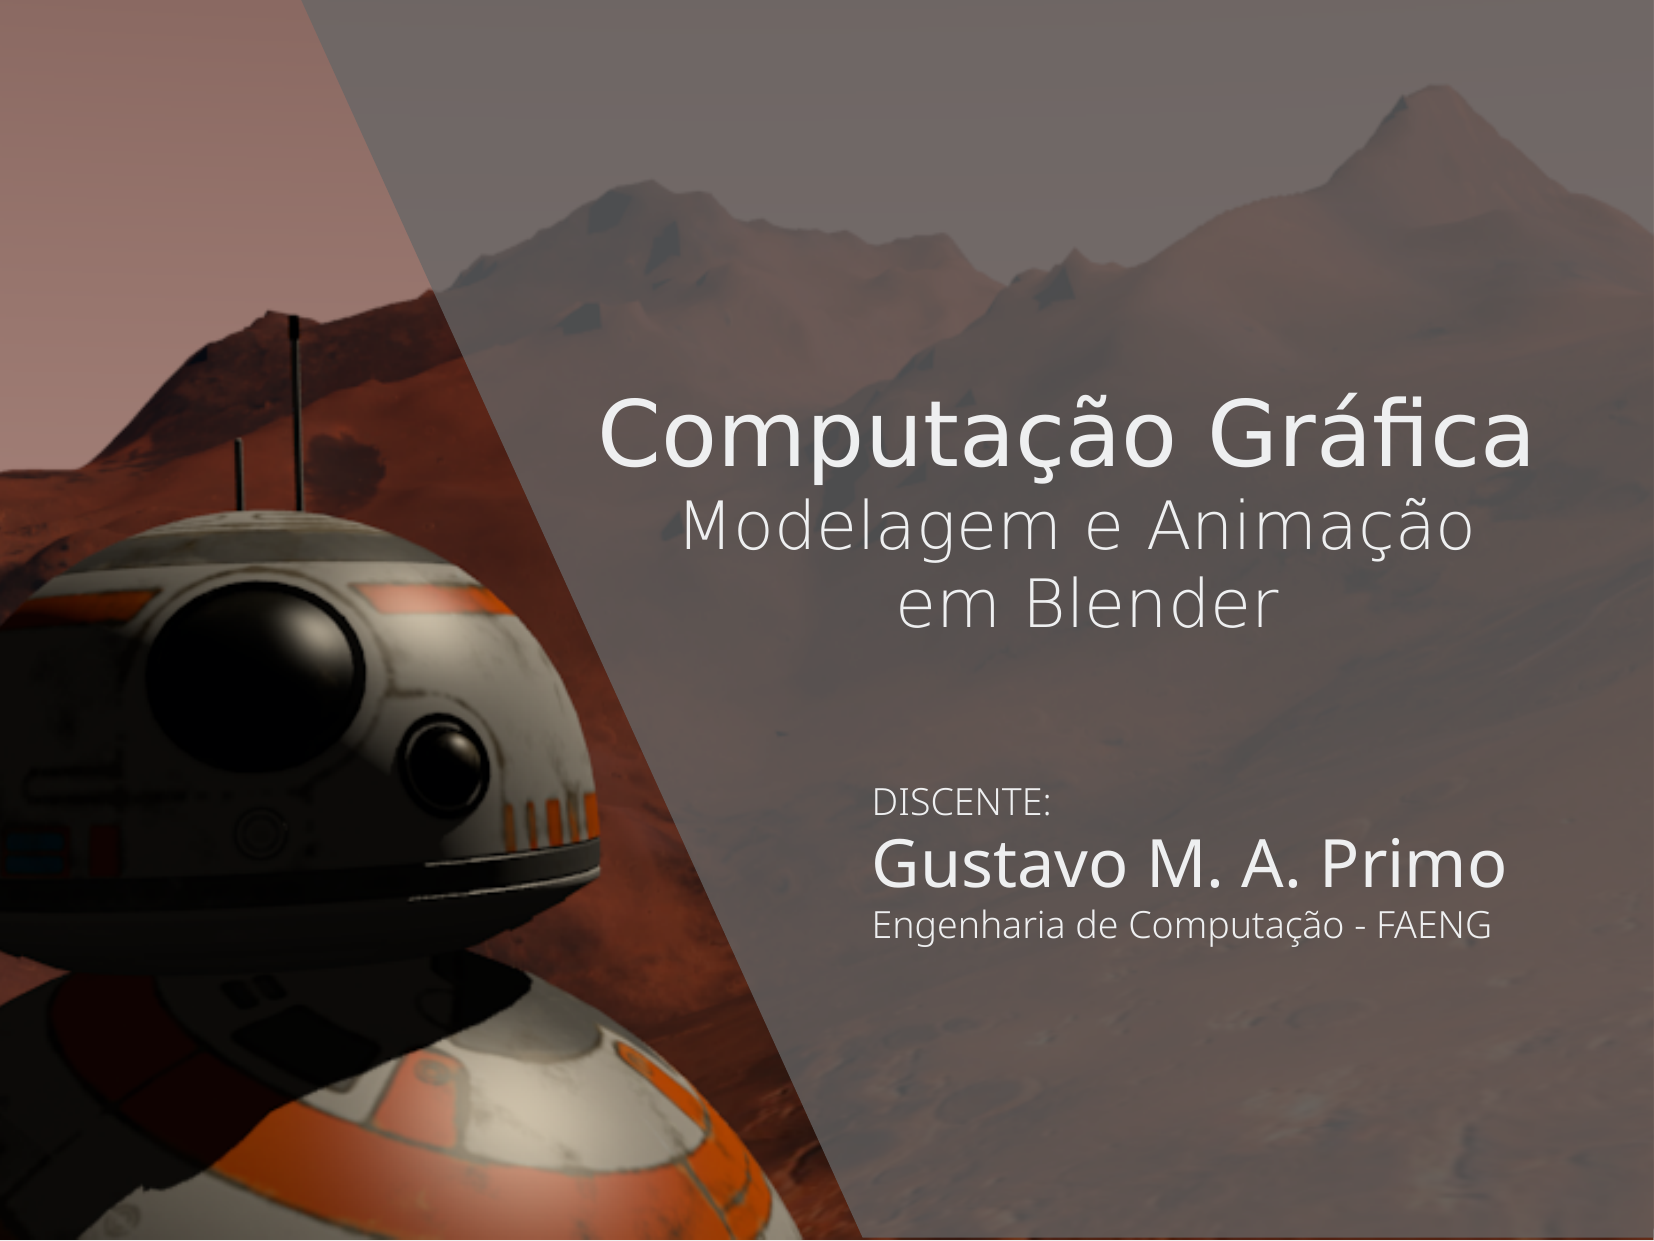

# Computação Gráfica
Modelagem e Animação
em Blender
DISCENTE:
Gustavo M. A. Primo
Engenharia de Computação - FAENG